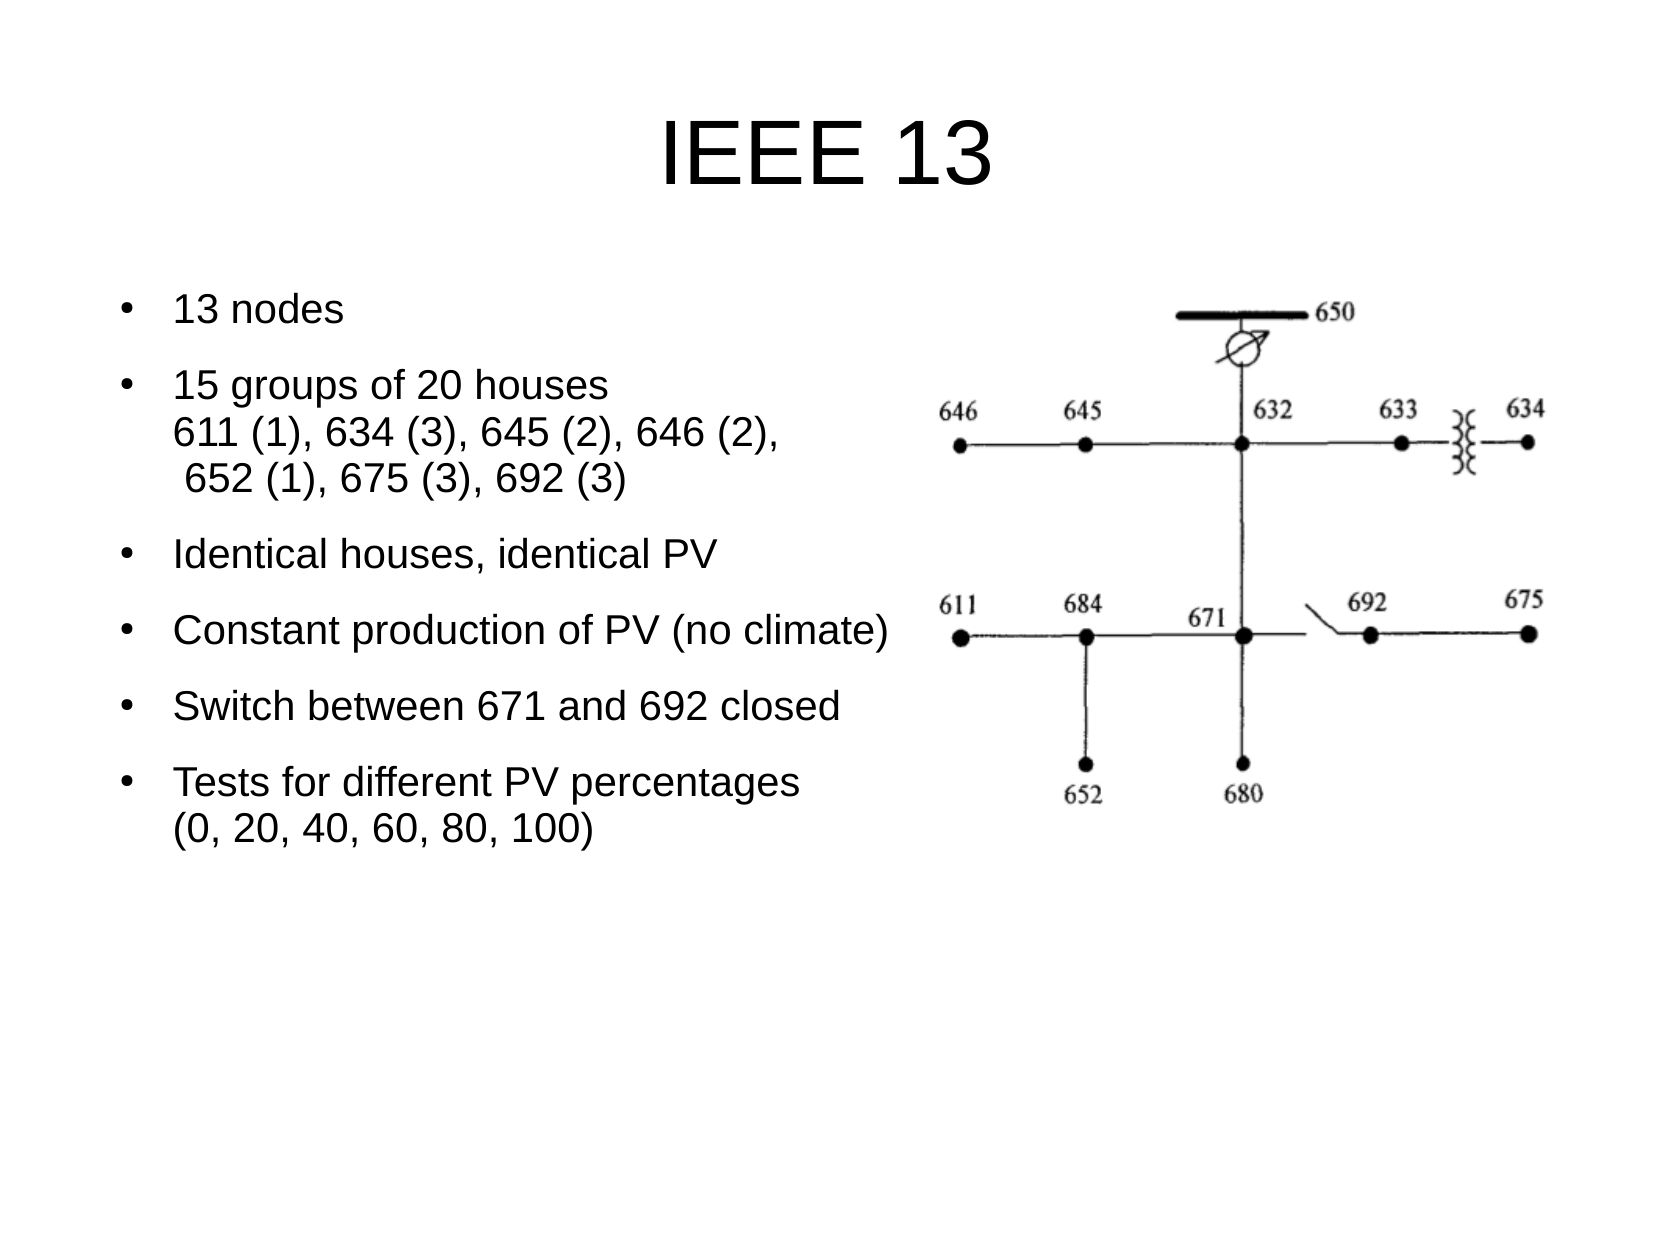

# IEEE 13
13 nodes
15 groups of 20 houses
611 (1), 634 (3), 645 (2), 646 (2),
 652 (1), 675 (3), 692 (3)
Identical houses, identical PV
Constant production of PV (no climate)
Switch between 671 and 692 closed
Tests for different PV percentages
(0, 20, 40, 60, 80, 100)